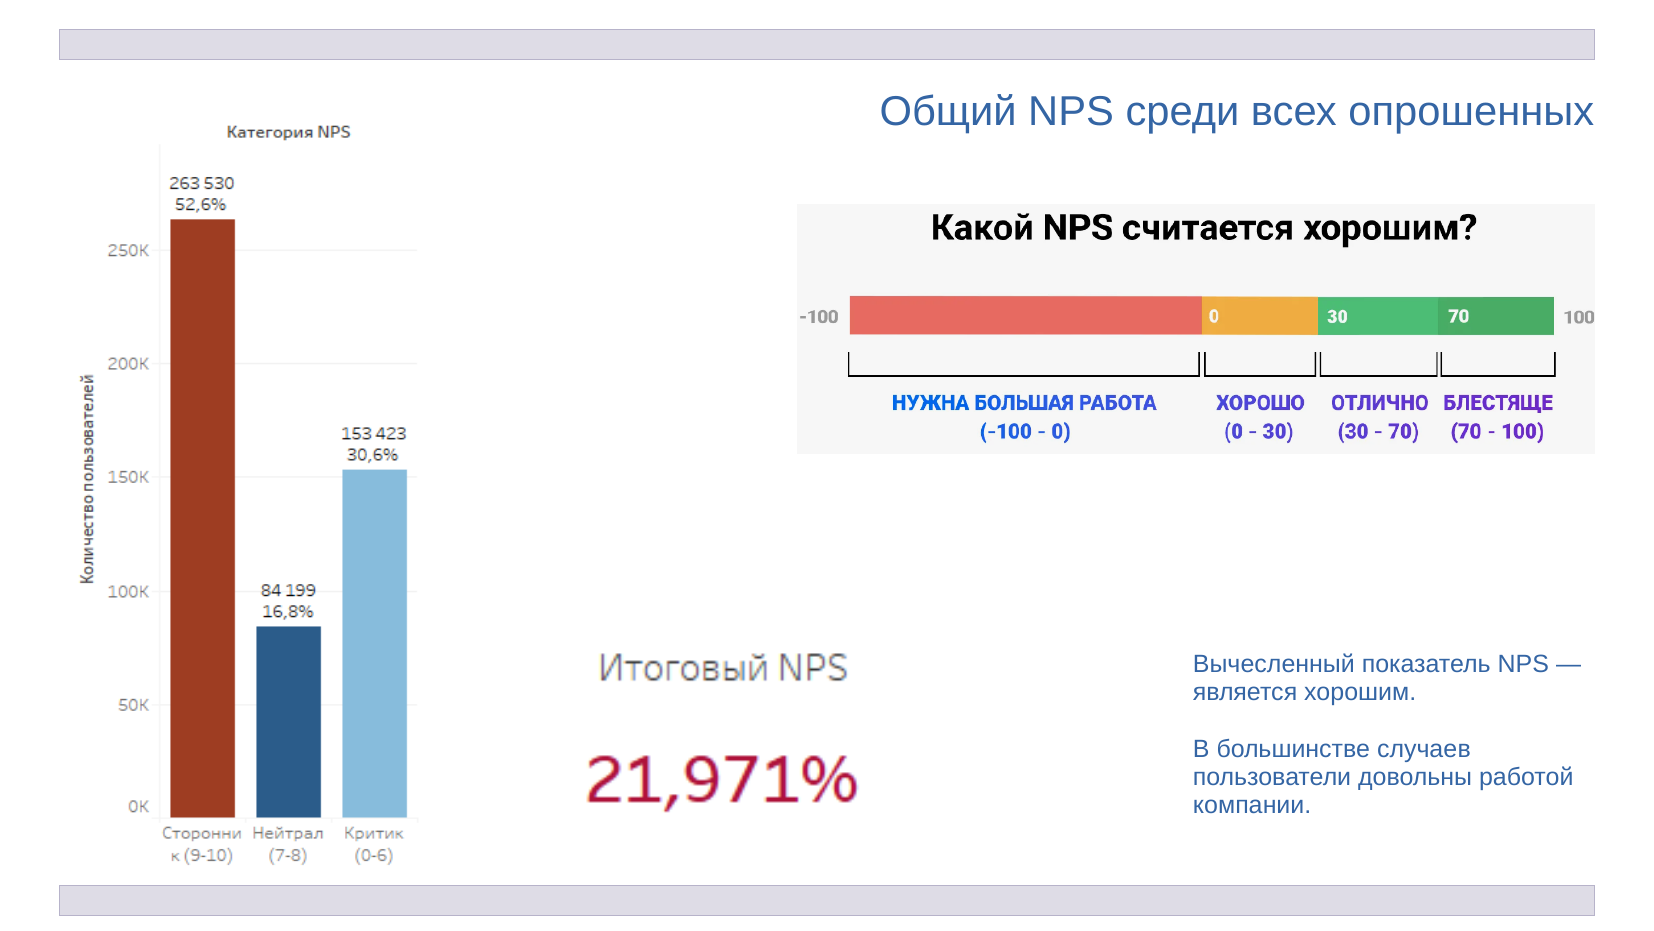

# Общий NPS среди всех опрошенных
Вычесленный показатель NPS — является хорошим.
В большинстве случаев пользователи довольны работой компании.